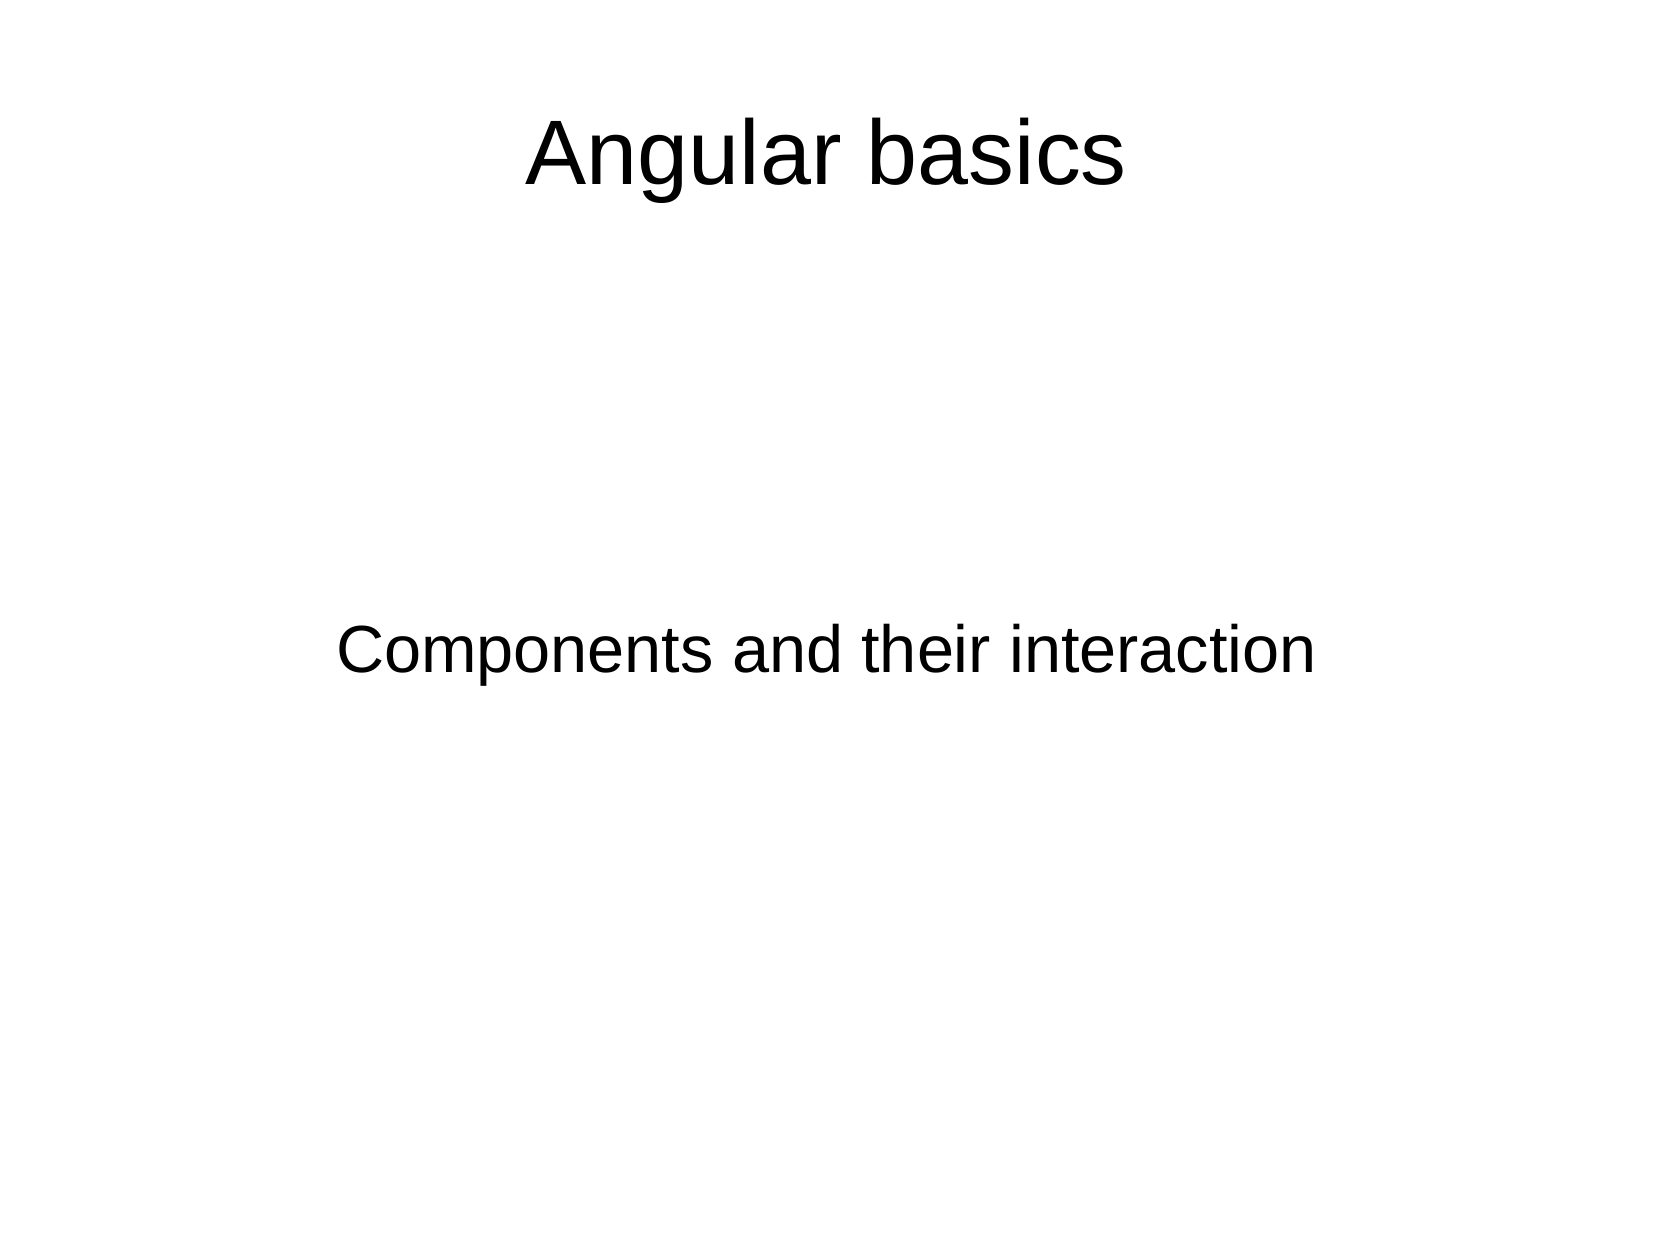

# Angular basics
Components and their interaction